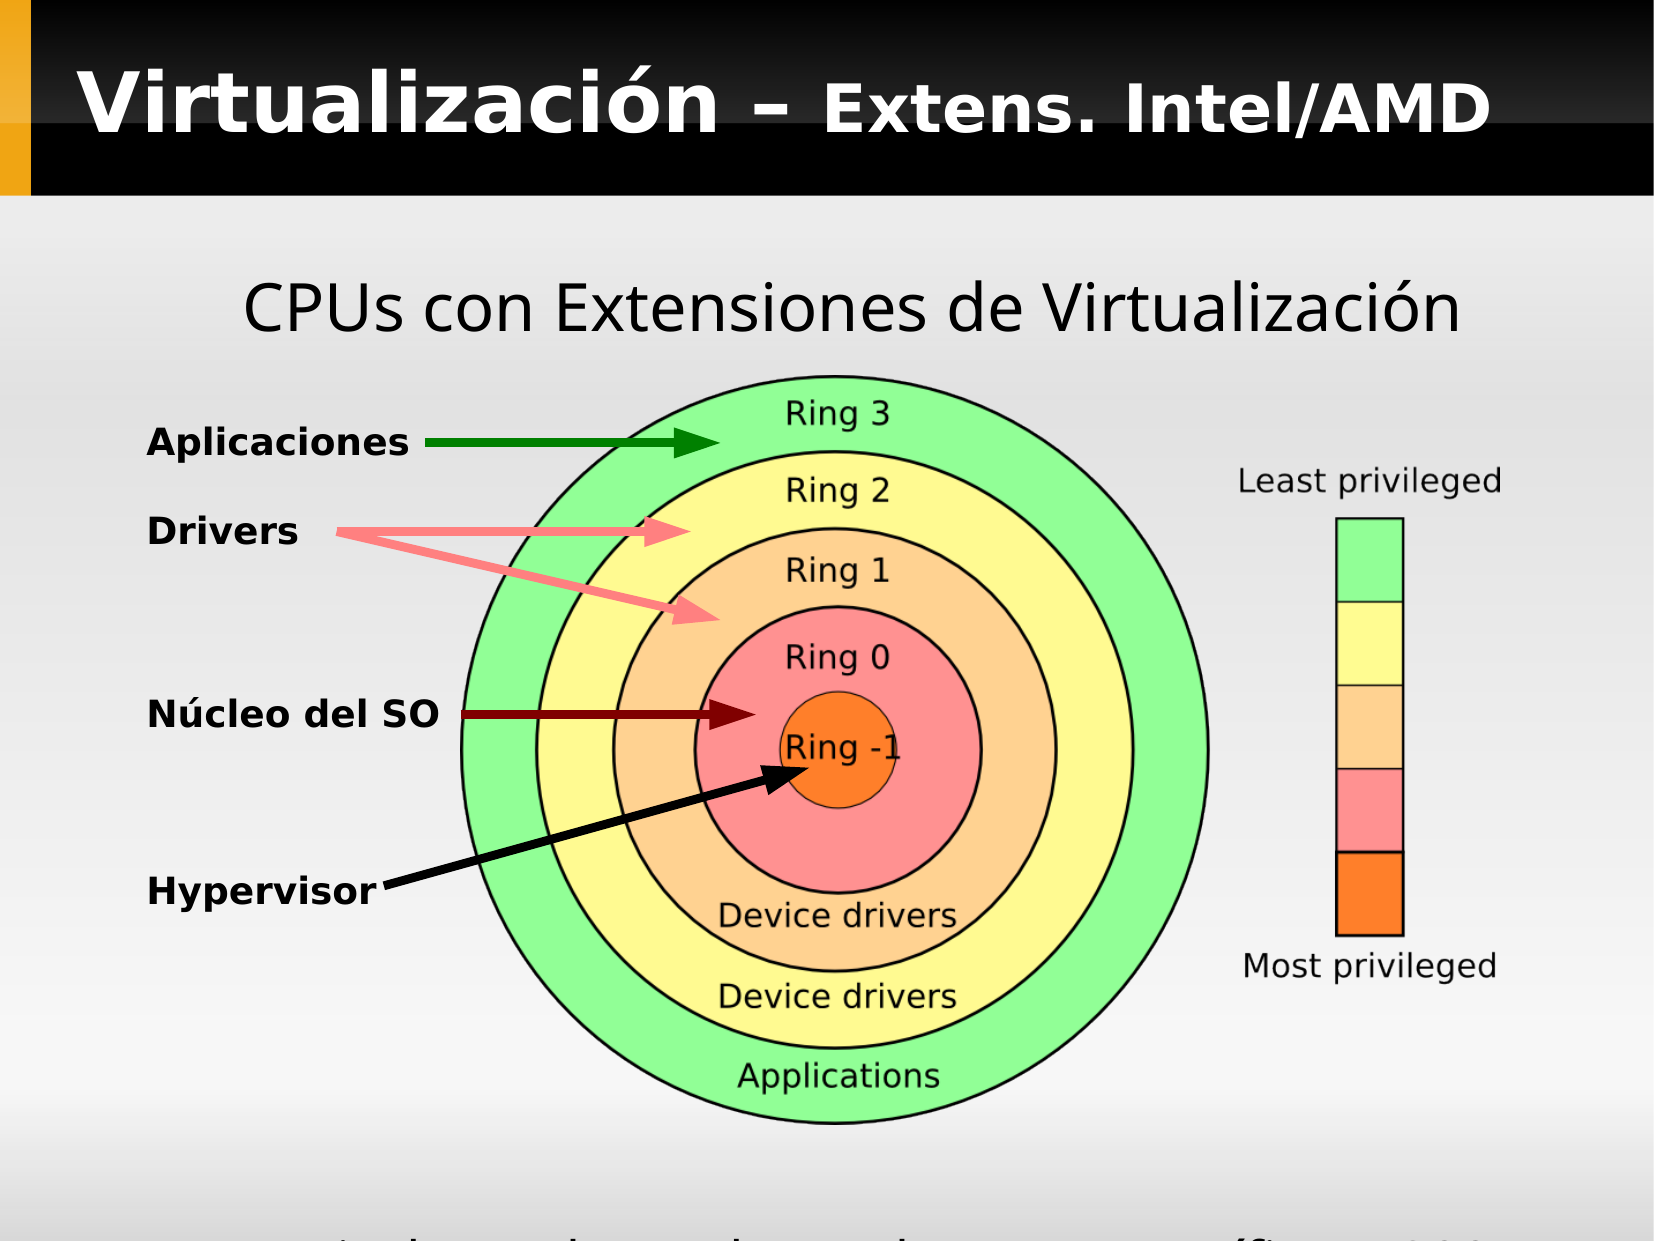

Virtualización – Extens. Intel/AMD
# CPUs con Extensiones de Virtualización
A partir de Intel “Vanderpool” y AMD “Pacífica” - 2005
Aplicaciones
Drivers
Núcleo del SO
Hypervisor